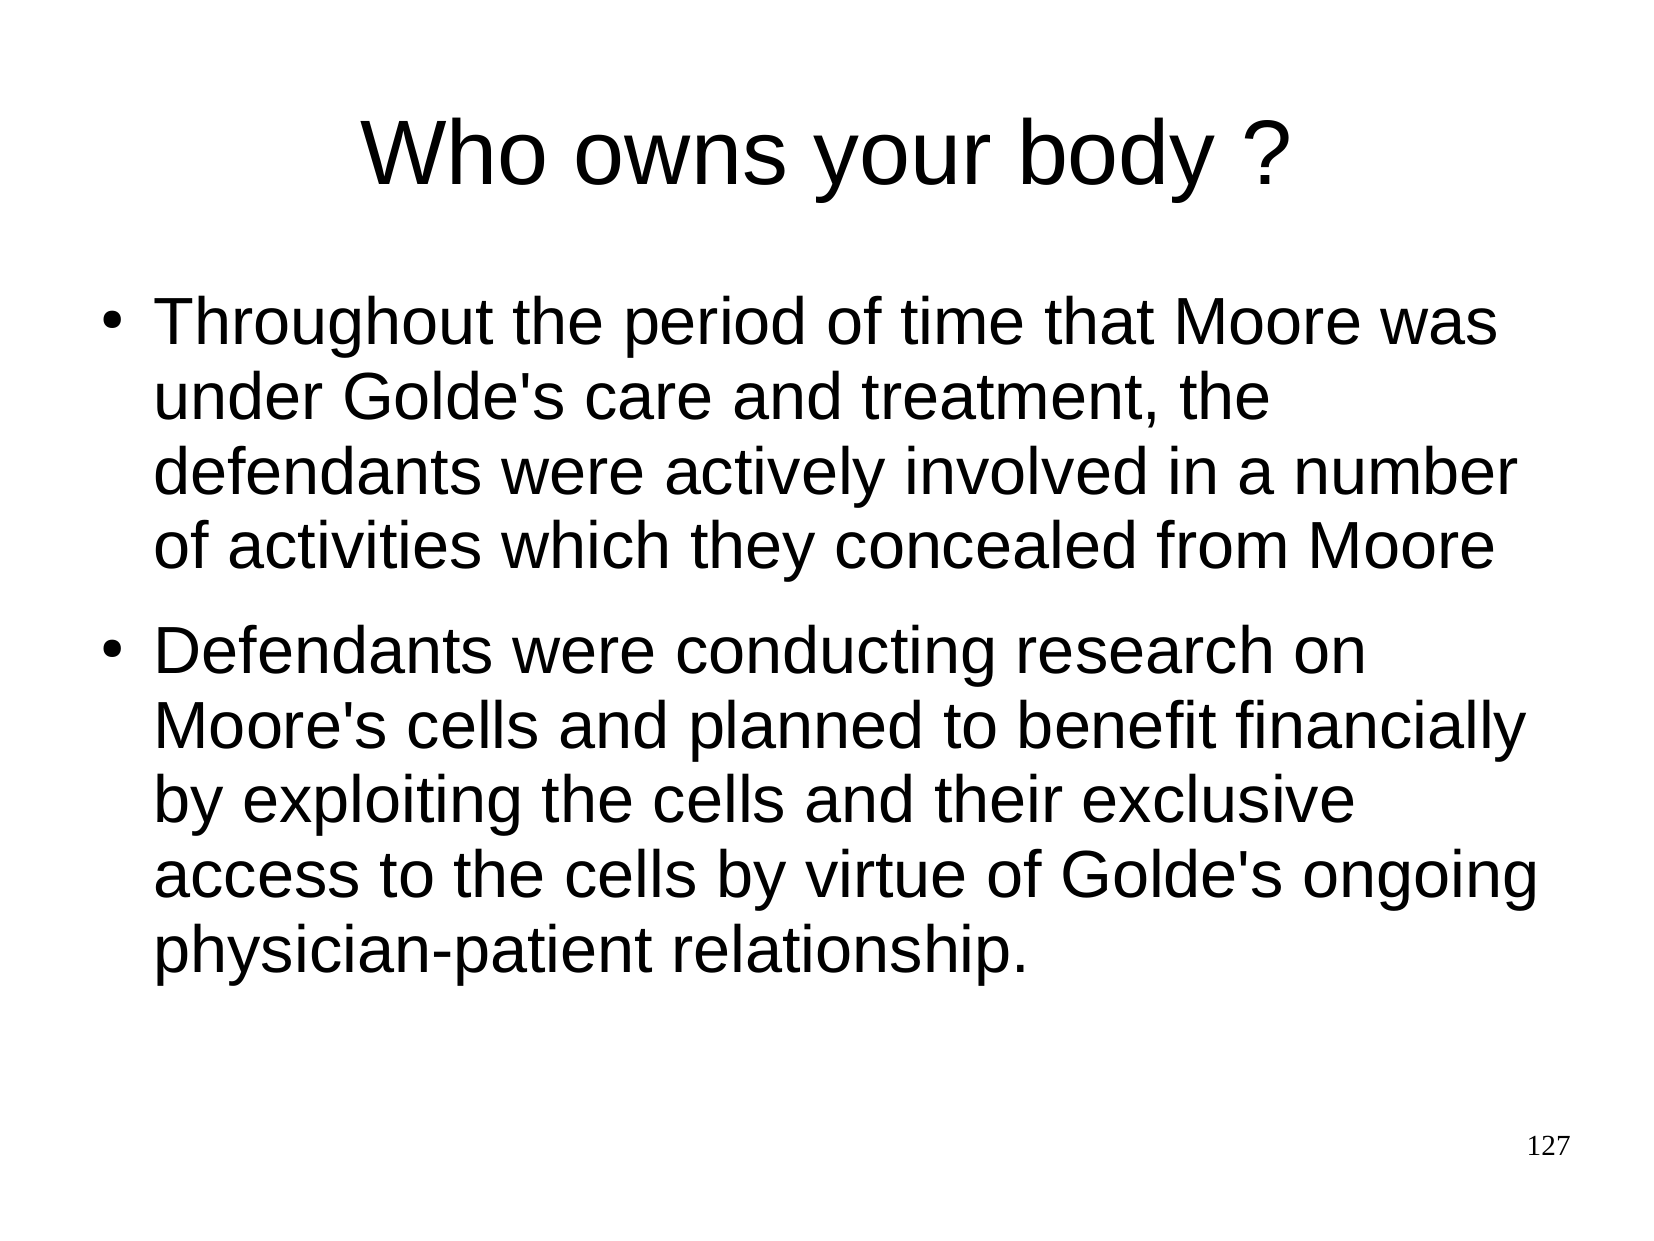

# Who owns your body ?
Throughout the period of time that Moore was under Golde's care and treatment, the defendants were actively involved in a number of activities which they concealed from Moore
Defendants were conducting research on Moore's cells and planned to benefit financially by exploiting the cells and their exclusive access to the cells by virtue of Golde's ongoing physician-patient relationship.
127